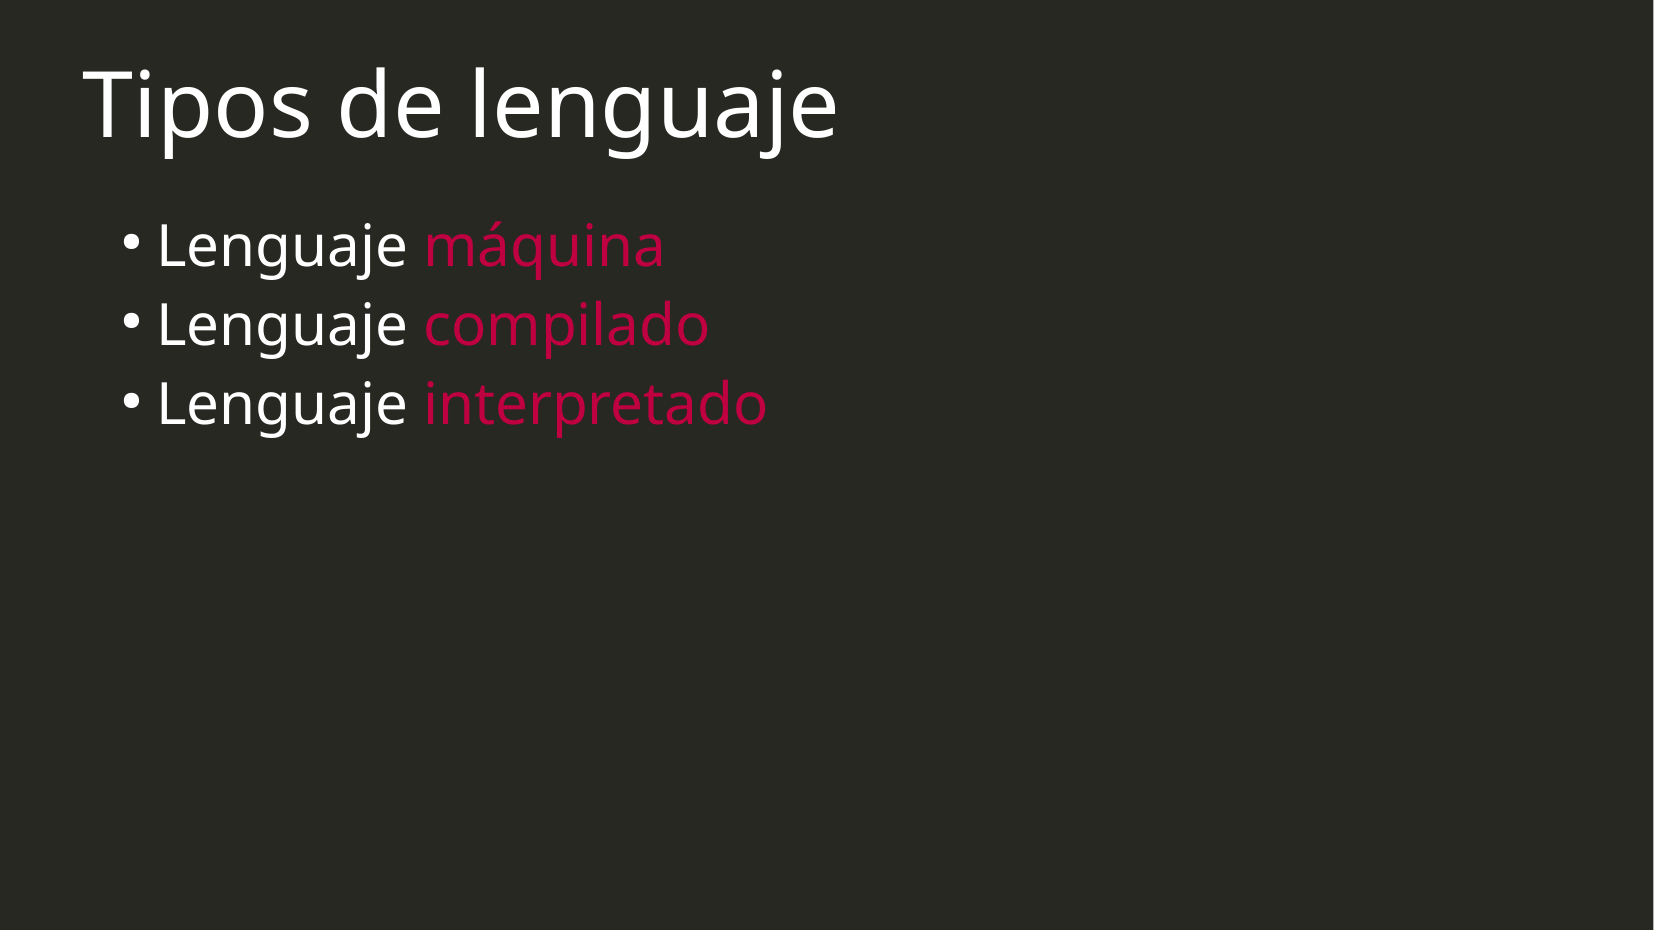

# Tipos de lenguaje
Lenguaje máquina
Lenguaje compilado
Lenguaje interpretado